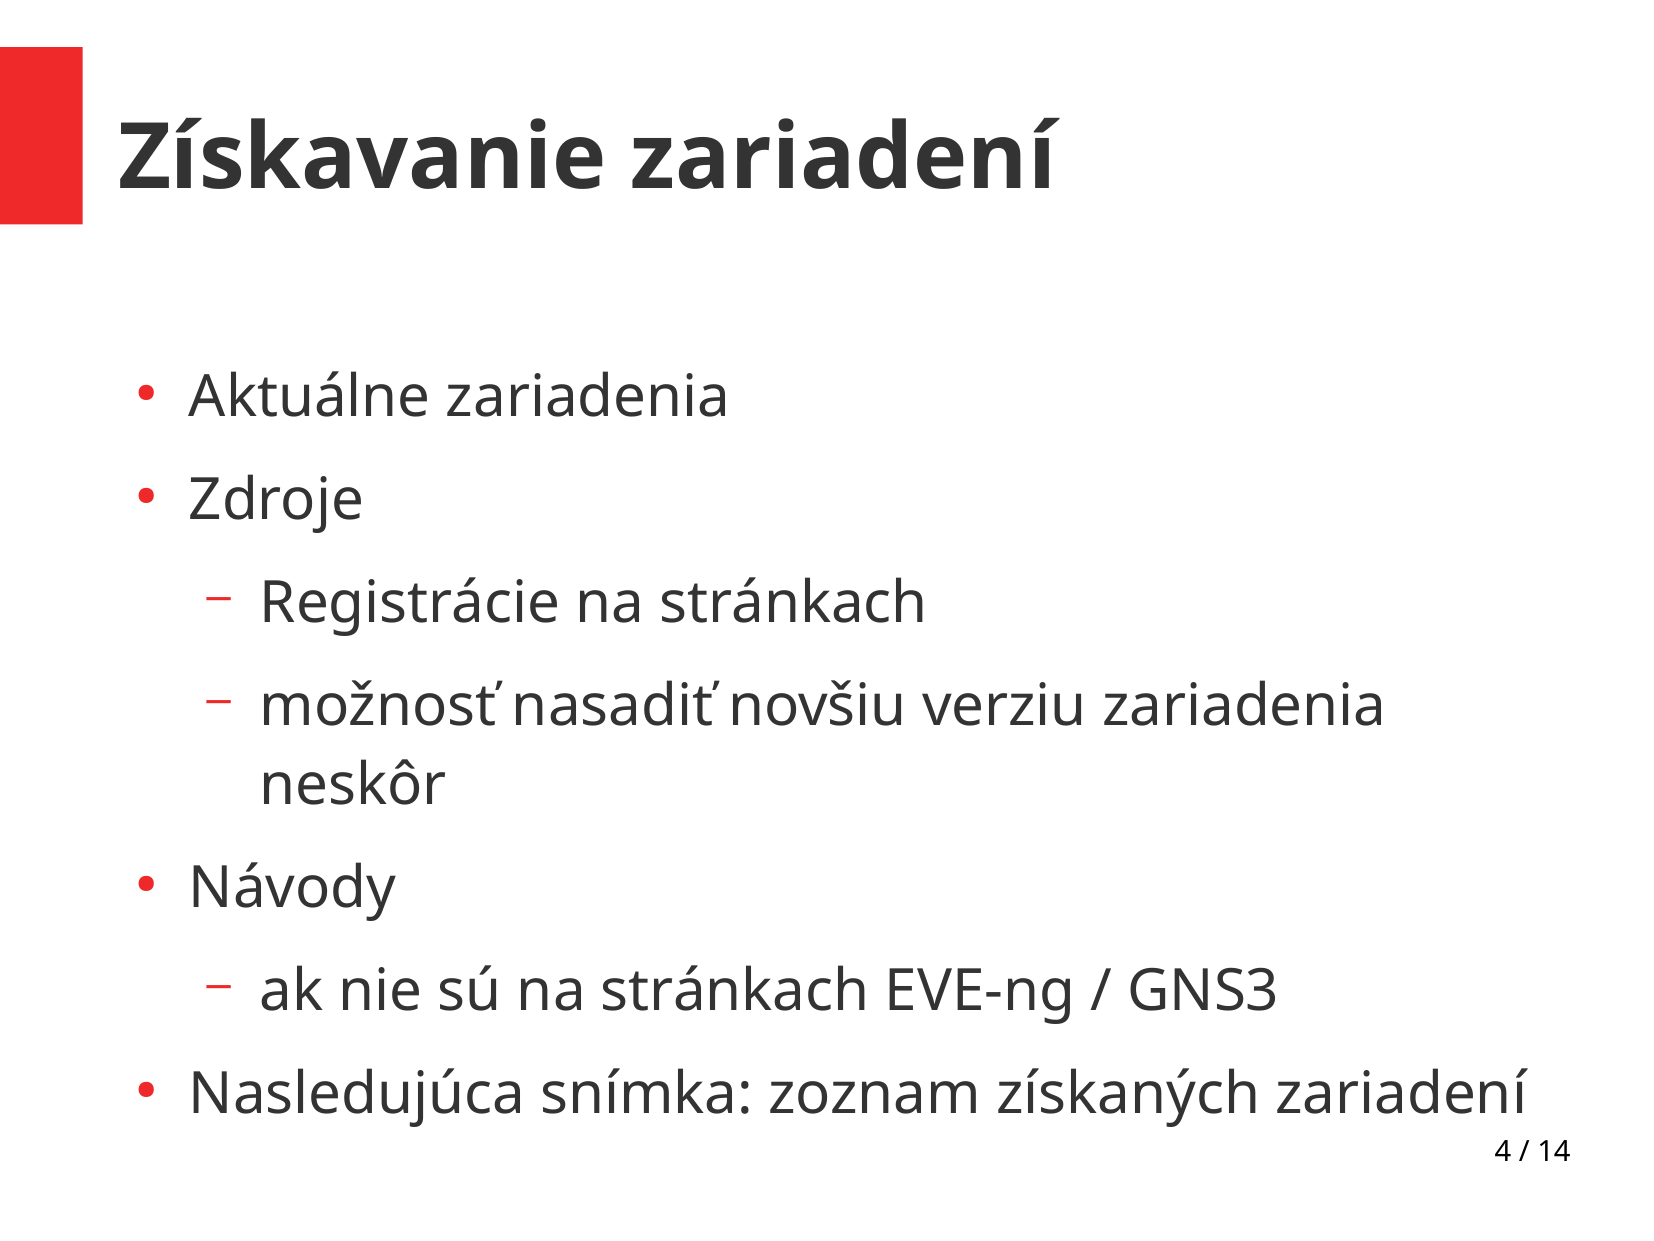

# Získavanie zariadení
Aktuálne zariadenia
Zdroje
Registrácie na stránkach
možnosť nasadiť novšiu verziu zariadenia neskôr
Návody
ak nie sú na stránkach EVE-ng / GNS3
Nasledujúca snímka: zoznam získaných zariadení
4